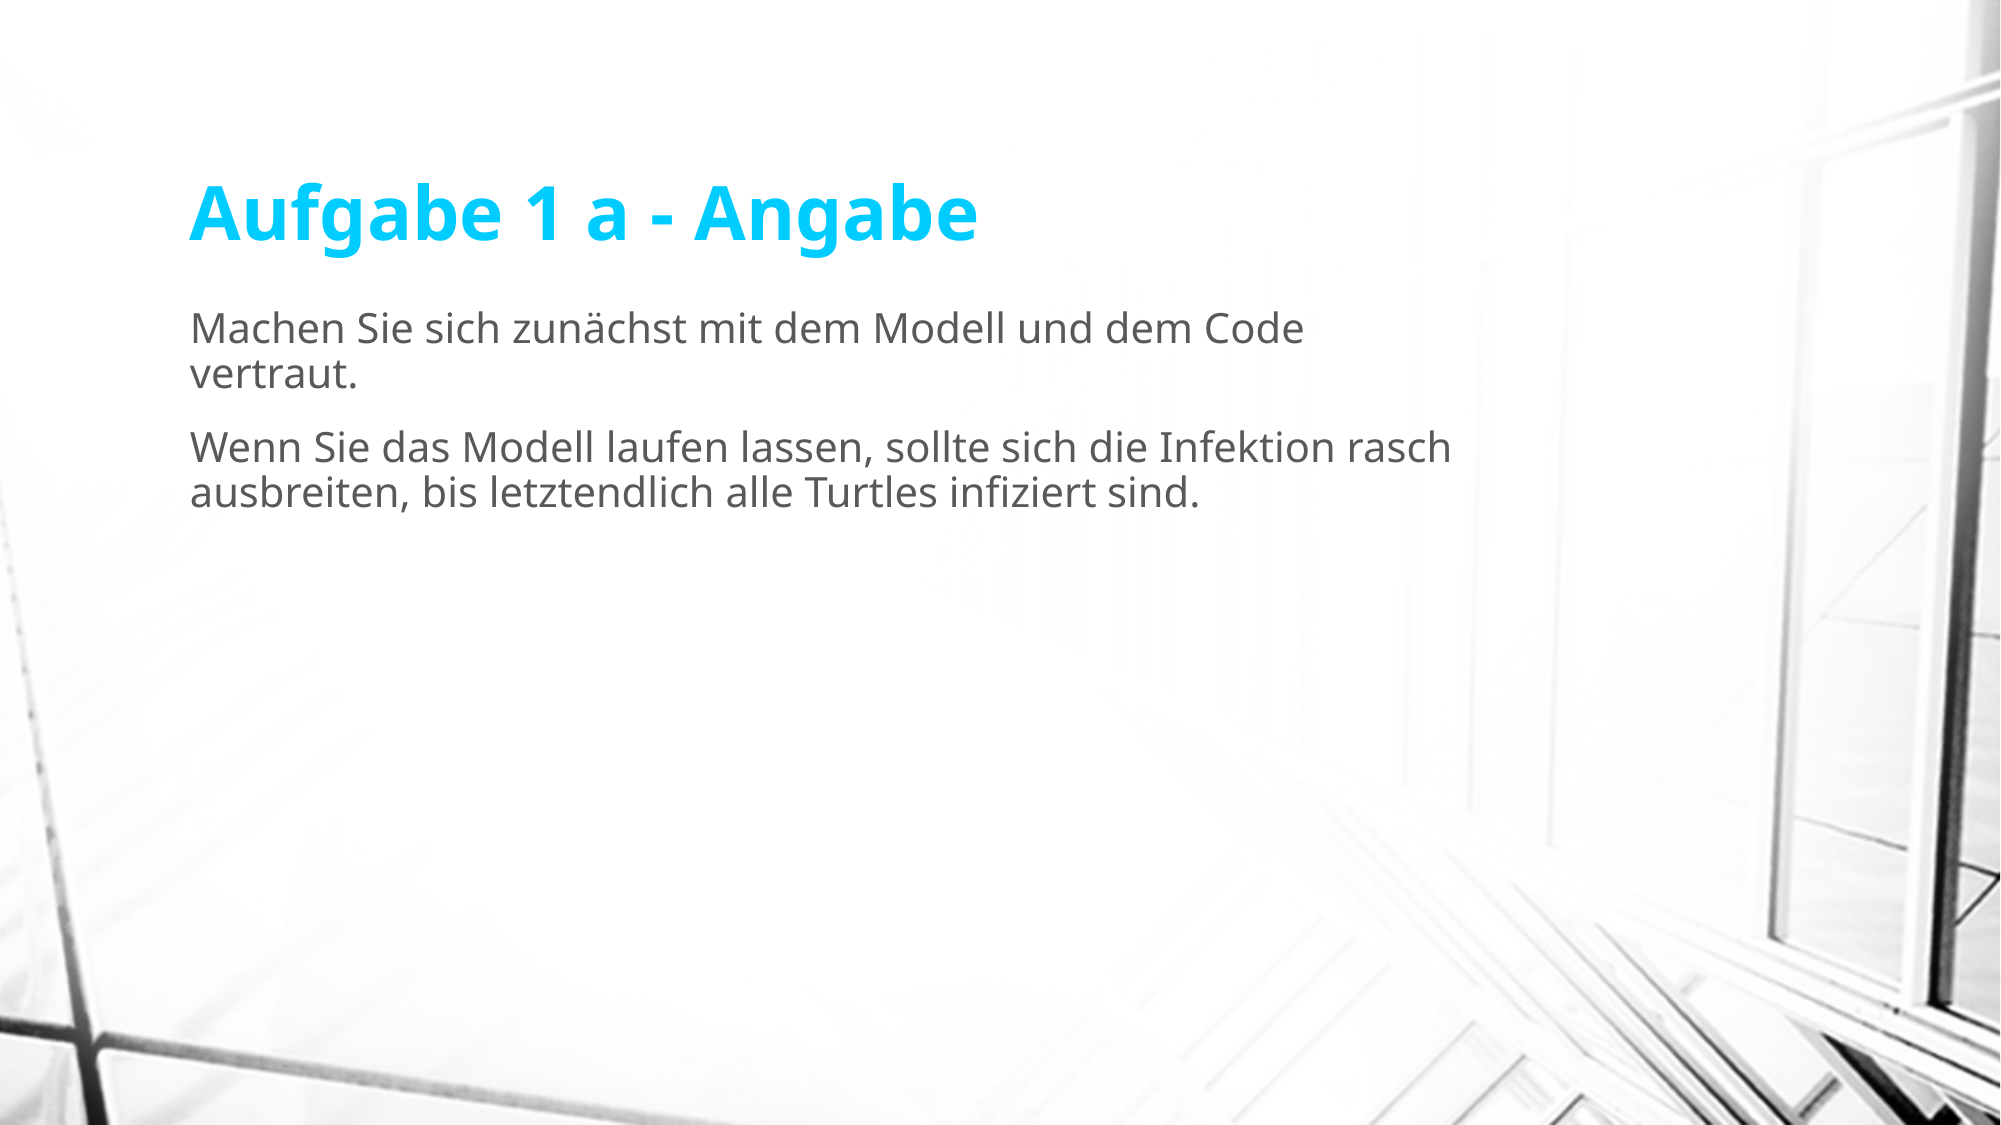

# Aufgabe 1 a - Angabe
Machen Sie sich zunächst mit dem Modell und dem Code vertraut.
Wenn Sie das Modell laufen lassen, sollte sich die Infektion rasch ausbreiten, bis letztendlich alle Turtles infiziert sind.